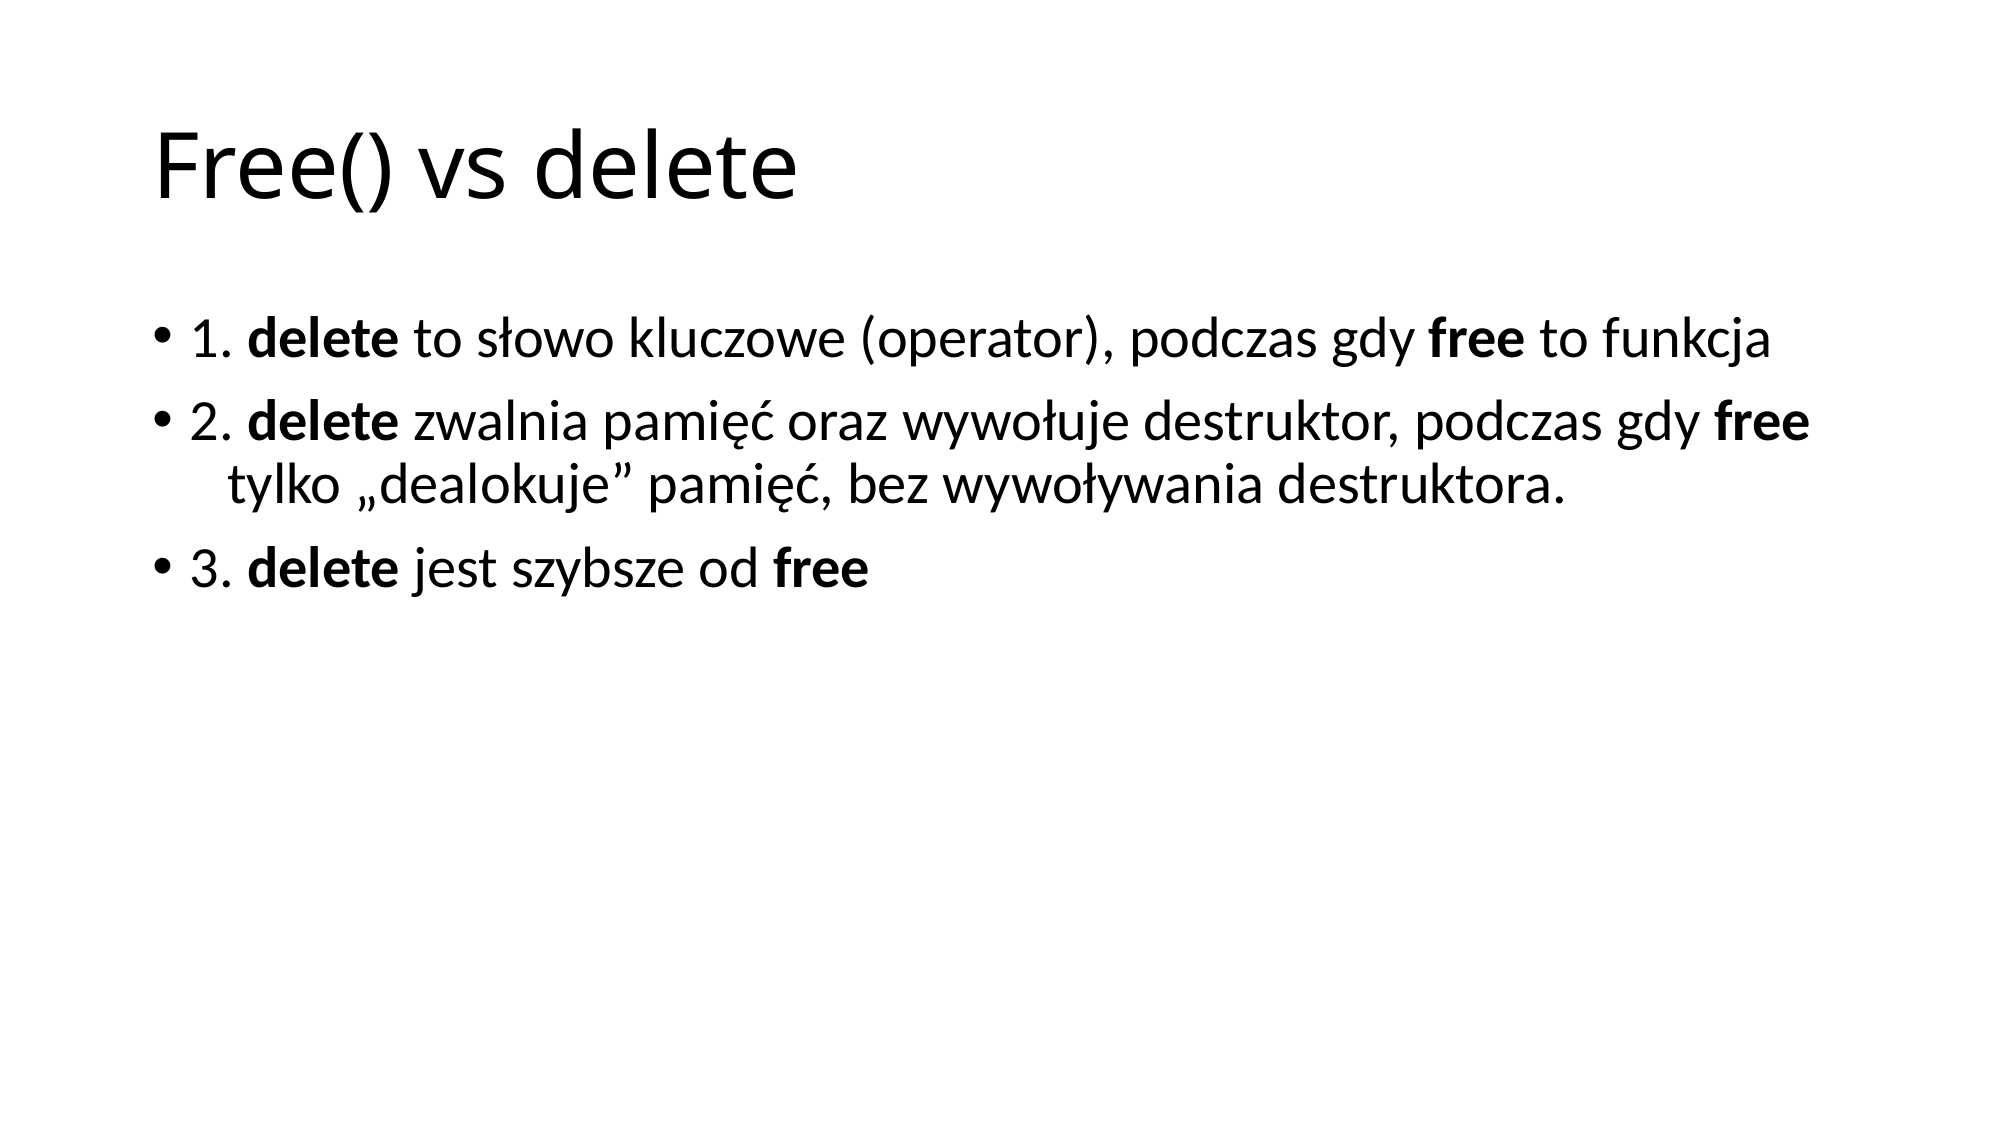

# Free() vs delete
1. delete to słowo kluczowe (operator), podczas gdy free to funkcja
2. delete zwalnia pamięć oraz wywołuje destruktor, podczas gdy free tylko „dealokuje” pamięć, bez wywoływania destruktora.
3. delete jest szybsze od free